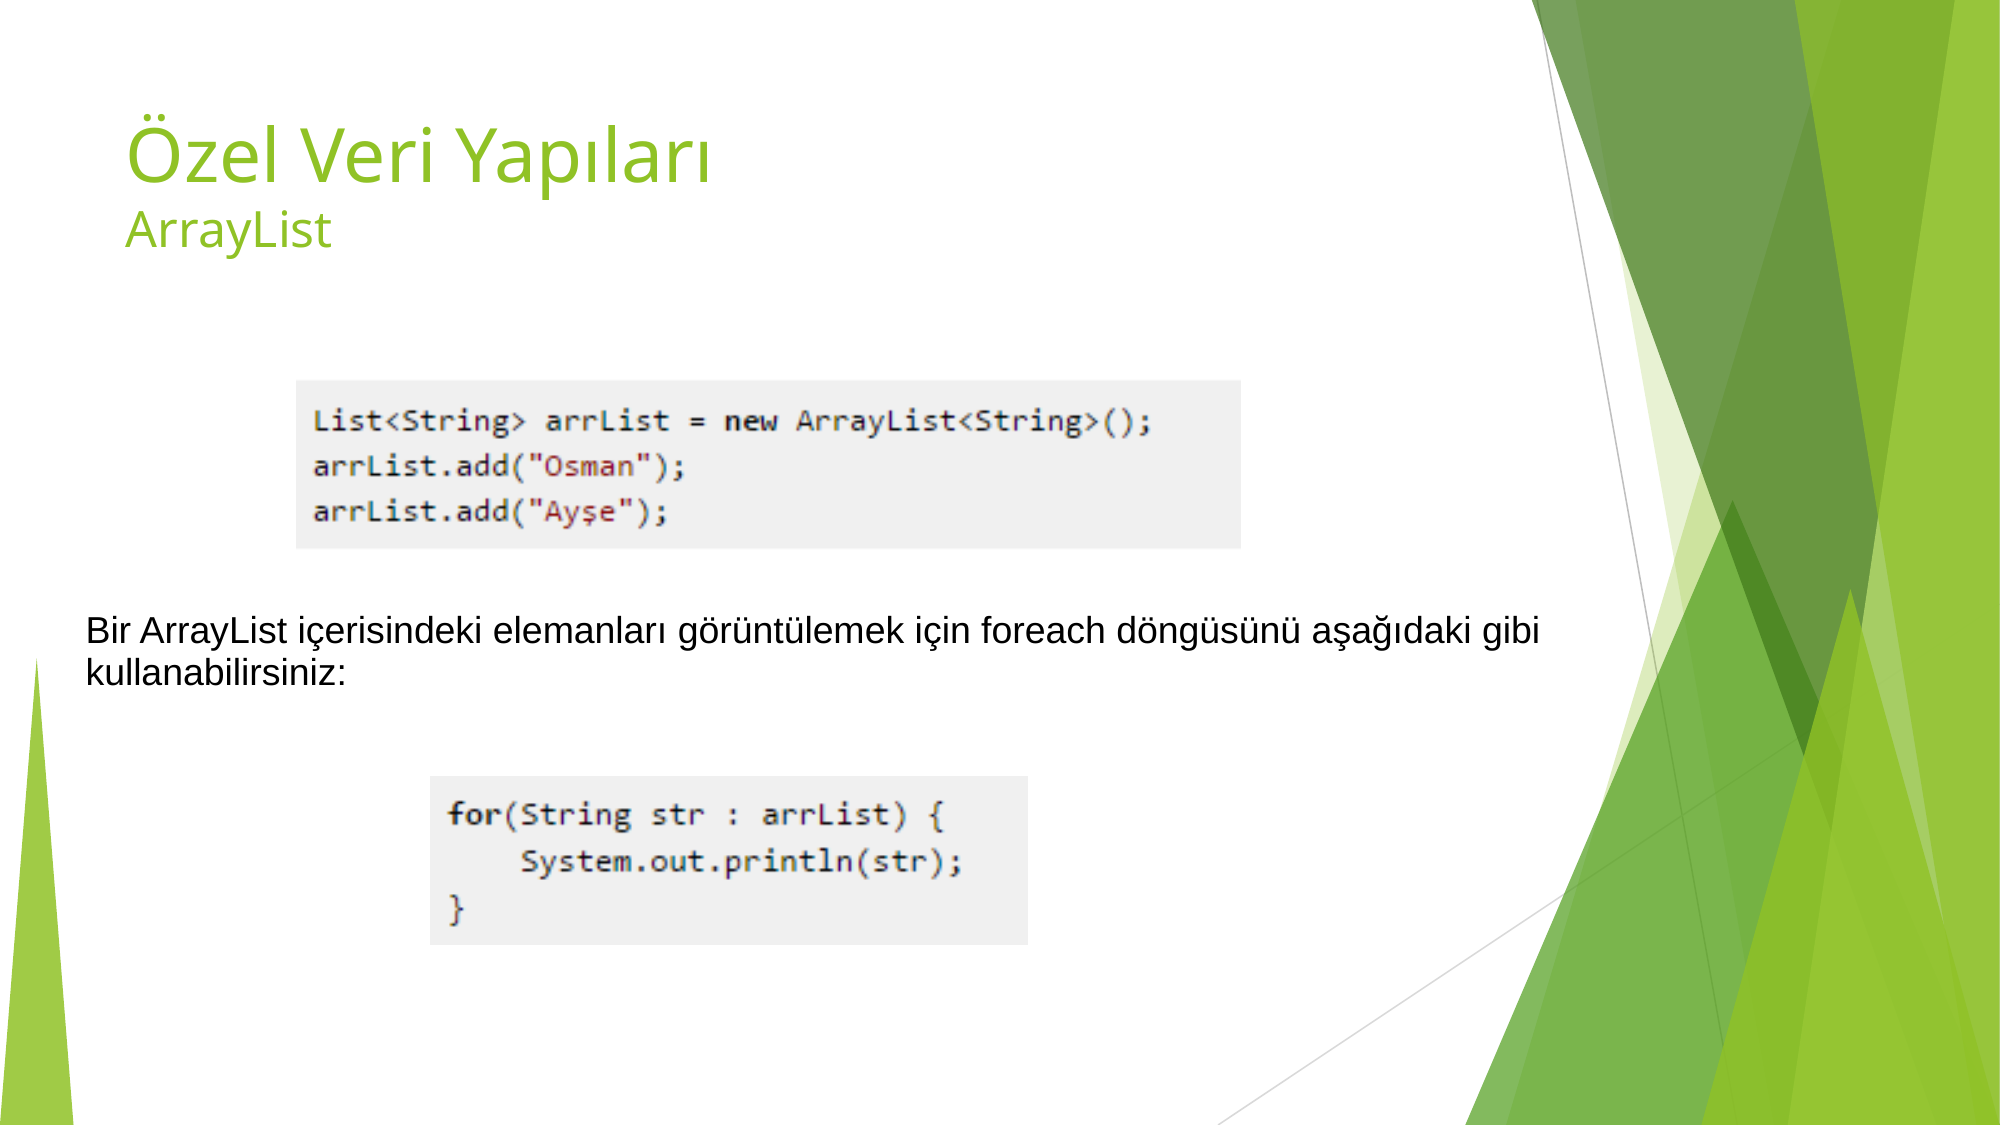

# Özel Veri Yapıları ArrayList
Bir ArrayList içerisindeki elemanları görüntülemek için foreach döngüsünü aşağıdaki gibi kullanabilirsiniz: